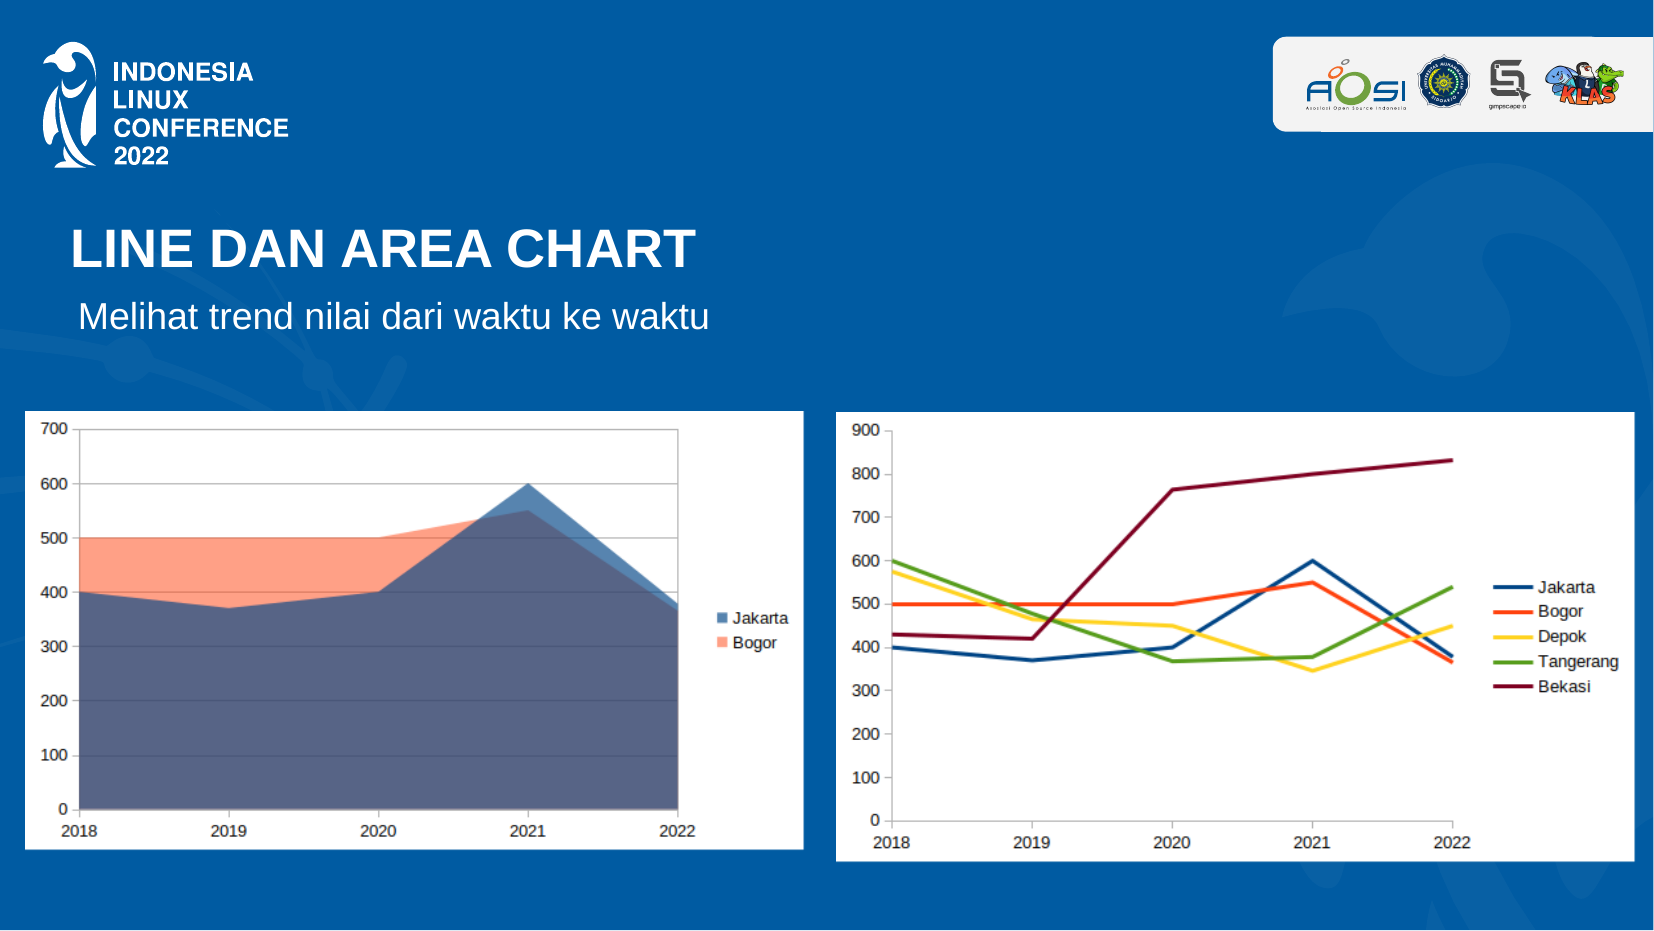

LINE DAN AREA CHART
Melihat trend nilai dari waktu ke waktu